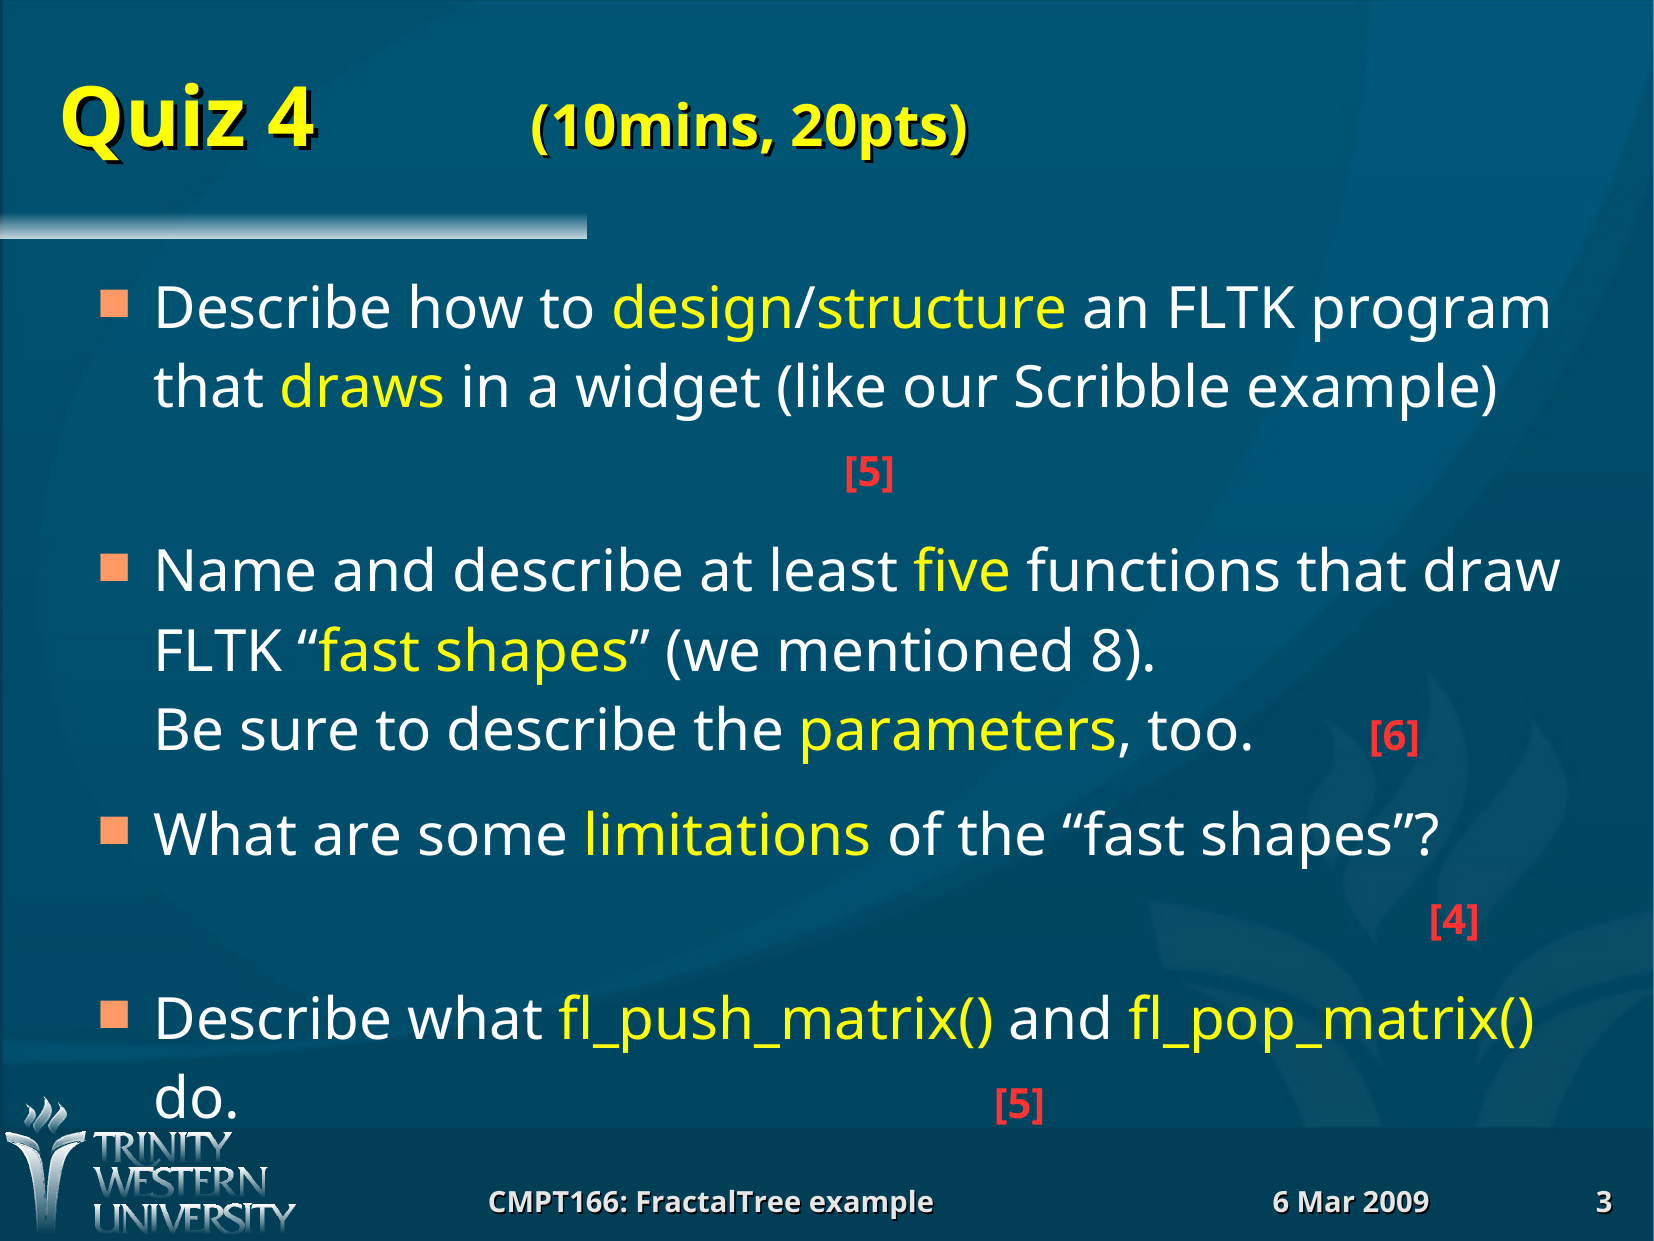

# Quiz 4			 (10mins, 20pts)
Describe how to design/structure an FLTK program that draws in a widget (like our Scribble example)										 [5]
Name and describe at least five functions that draw FLTK “fast shapes” (we mentioned 8).
Be sure to describe the parameters, too.		 [6]
What are some limitations of the “fast shapes”?																		[4]
Describe what fl_push_matrix() and fl_pop_matrix() do.										 [5]
CMPT166: FractalTree example
6 Mar 2009
3